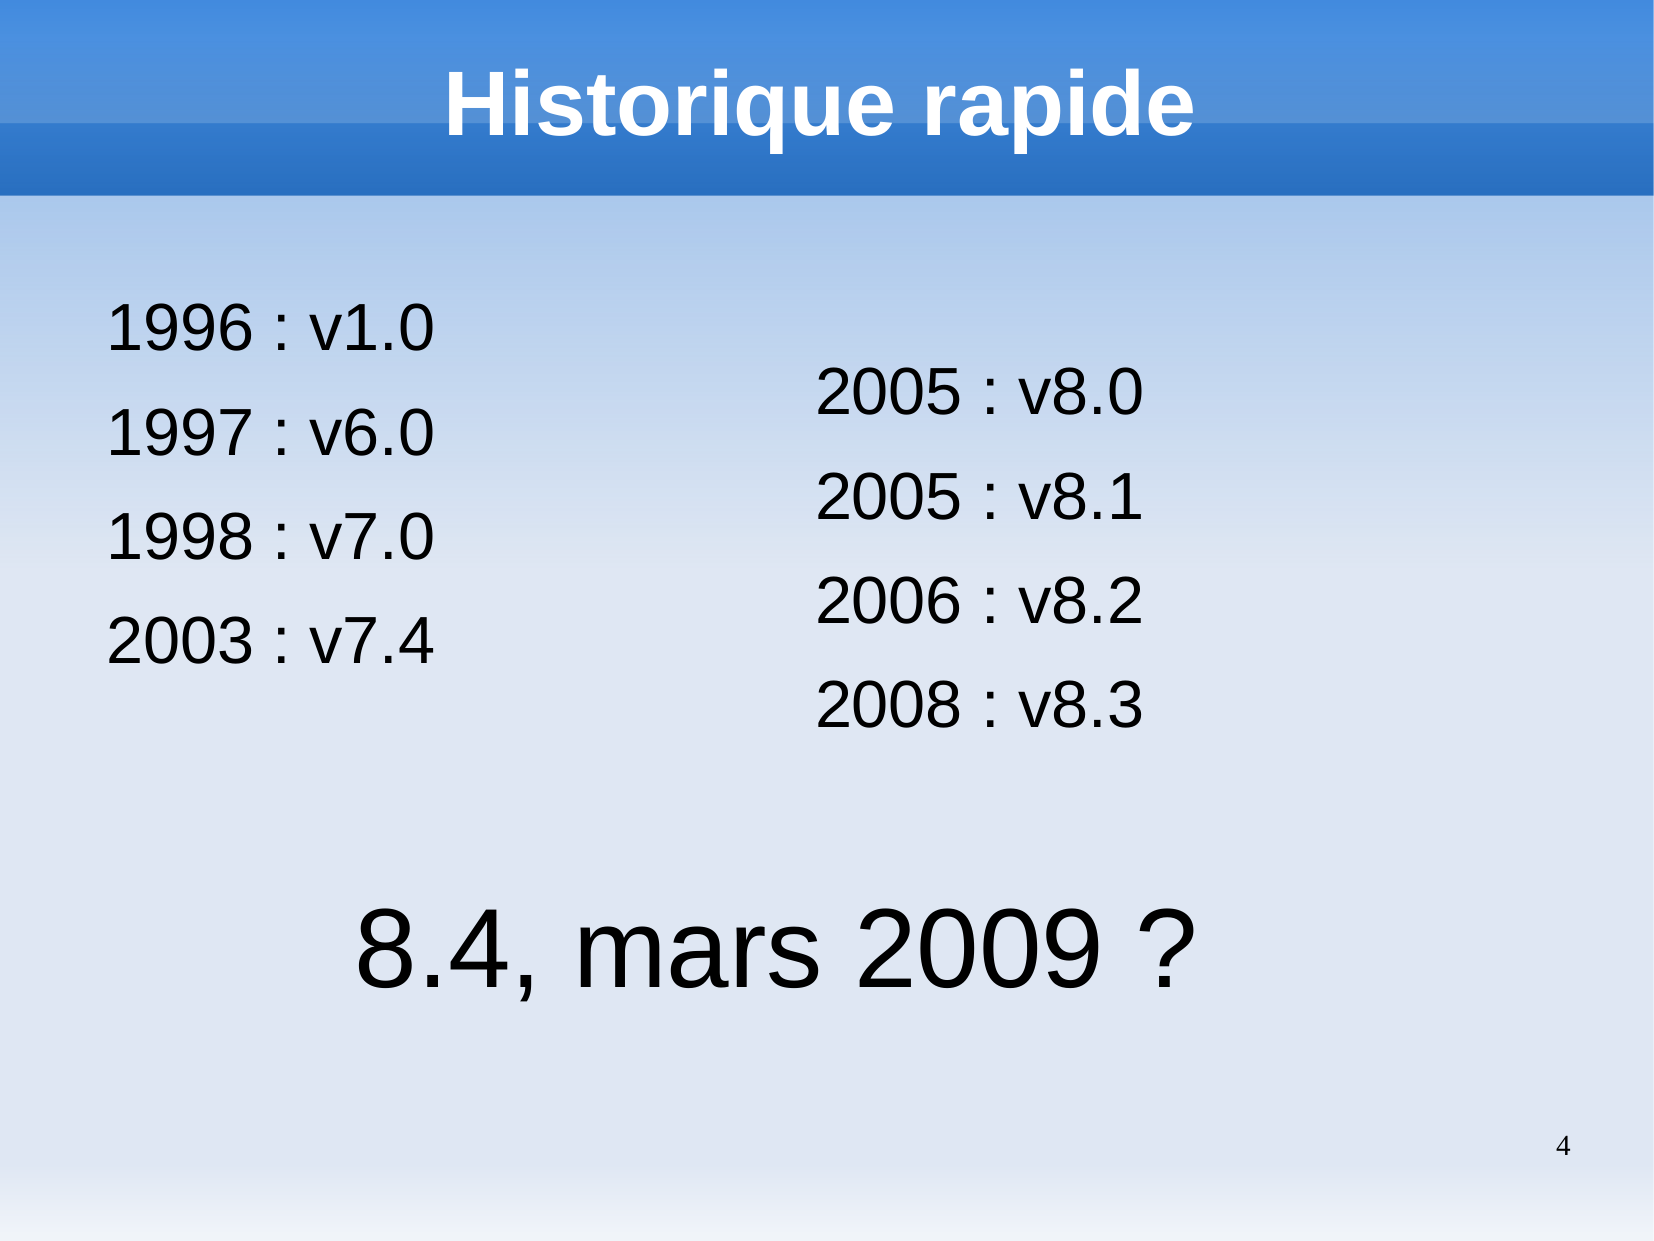

# Historique rapide
1996 : v1.0
1997 : v6.0
1998 : v7.0
2003 : v7.4
2005 : v8.0
2005 : v8.1
2006 : v8.2
2008 : v8.3
8.4, mars 2009 ?
4